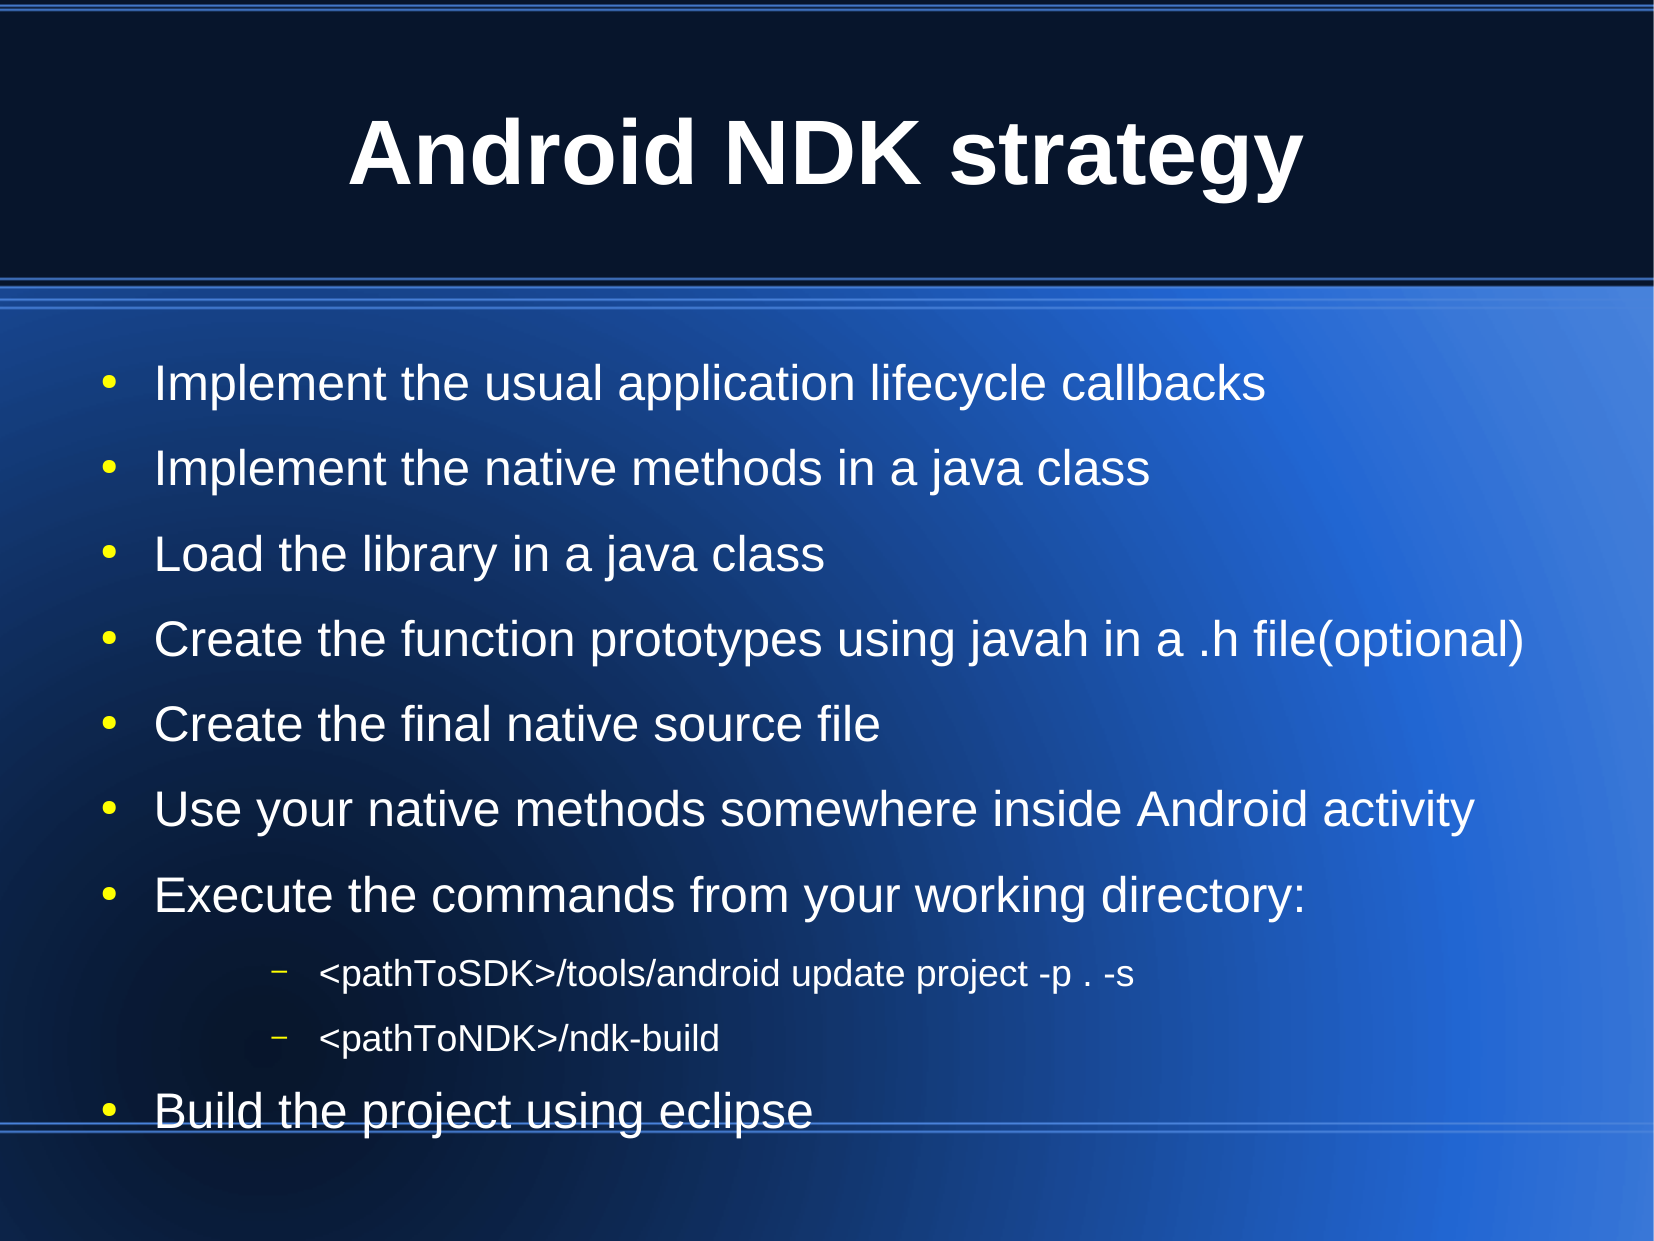

# Android NDK strategy
Implement the usual application lifecycle callbacks
Implement the native methods in a java class
Load the library in a java class
Create the function prototypes using javah in a .h file(optional)
Create the final native source file
Use your native methods somewhere inside Android activity
Execute the commands from your working directory:
<pathToSDK>/tools/android update project -p . -s
<pathToNDK>/ndk-build
Build the project using eclipse